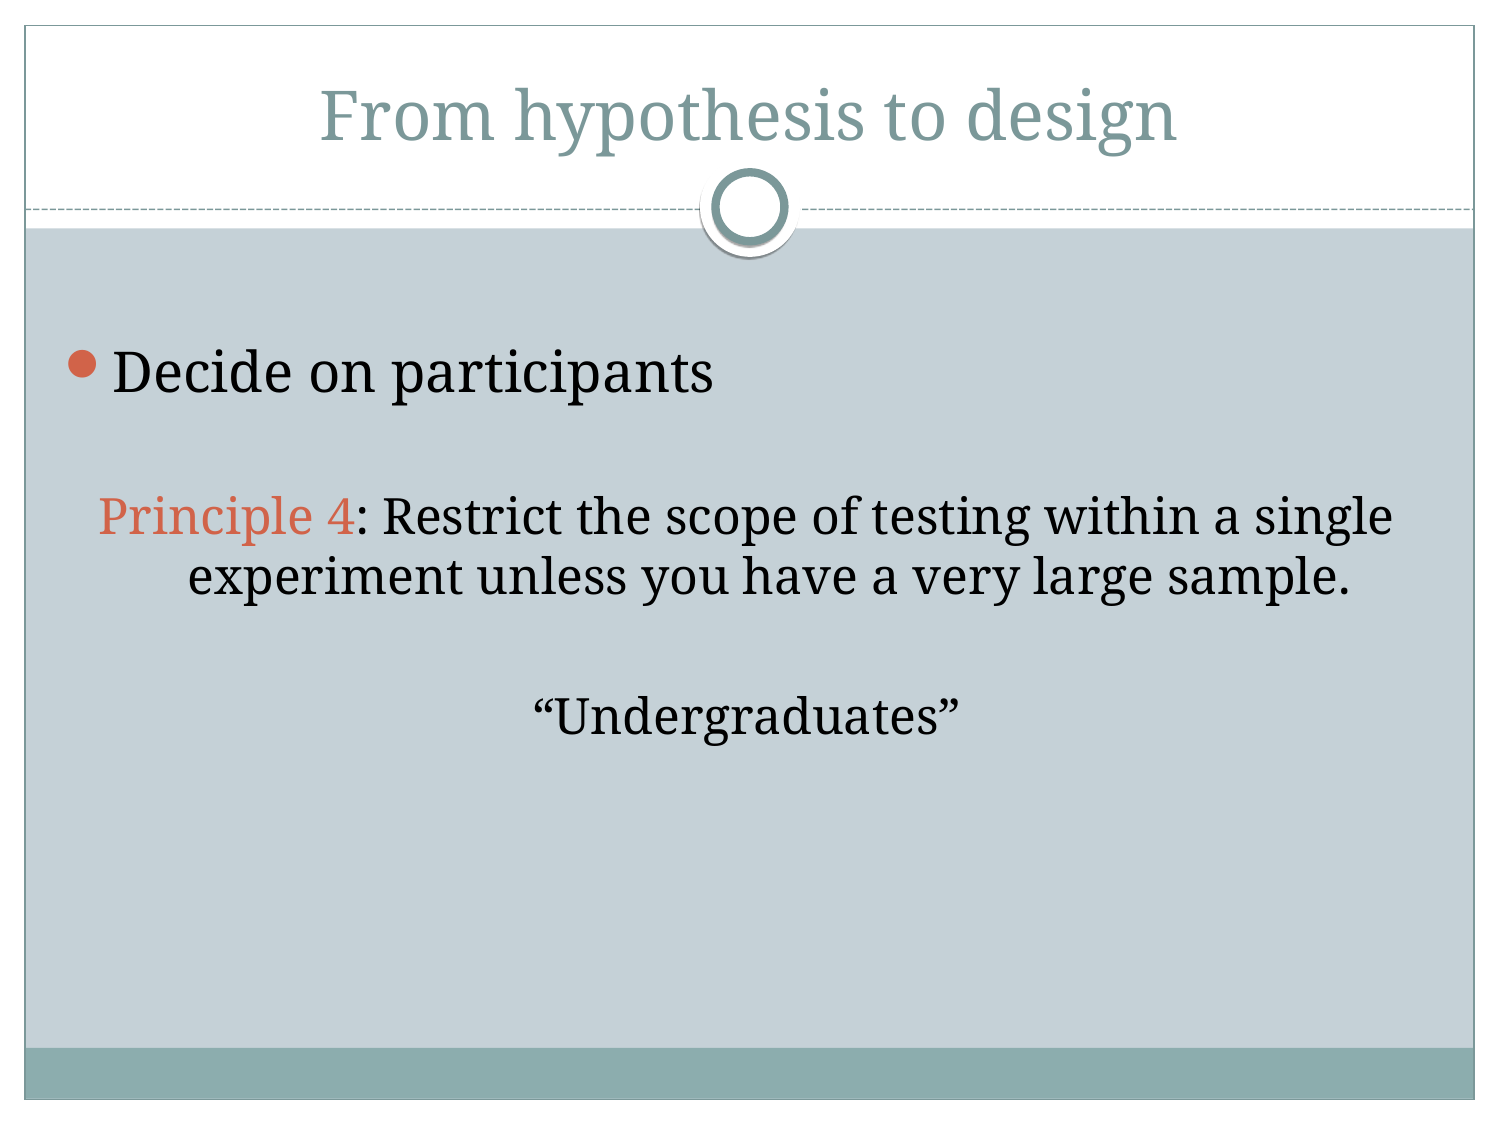

# From hypothesis to design
Decide on participants
Principle 4: Restrict the scope of testing within a single experiment unless you have a very large sample.
“Undergraduates”